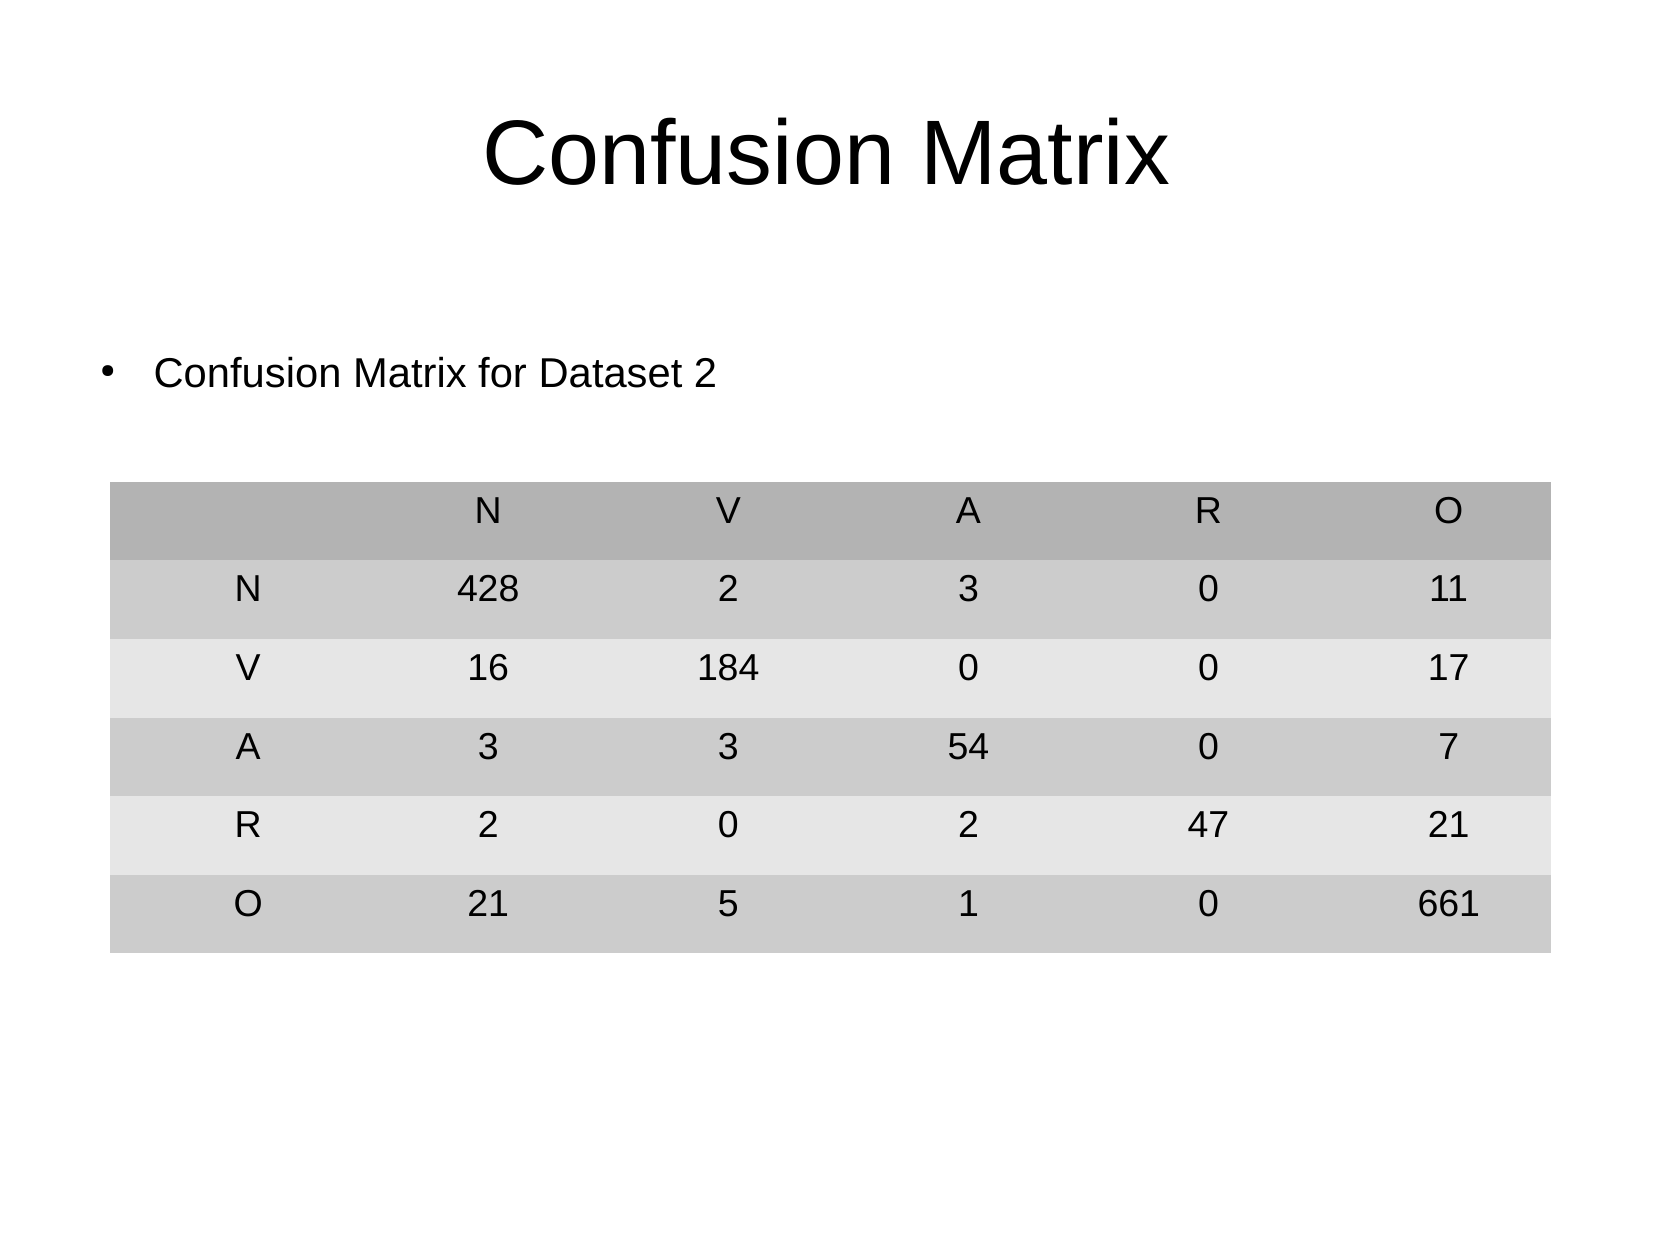

# Confusion Matrix
Confusion Matrix for Dataset 2
| | N | V | A | R | O |
| --- | --- | --- | --- | --- | --- |
| N | 428 | 2 | 3 | 0 | 11 |
| V | 16 | 184 | 0 | 0 | 17 |
| A | 3 | 3 | 54 | 0 | 7 |
| R | 2 | 0 | 2 | 47 | 21 |
| O | 21 | 5 | 1 | 0 | 661 |